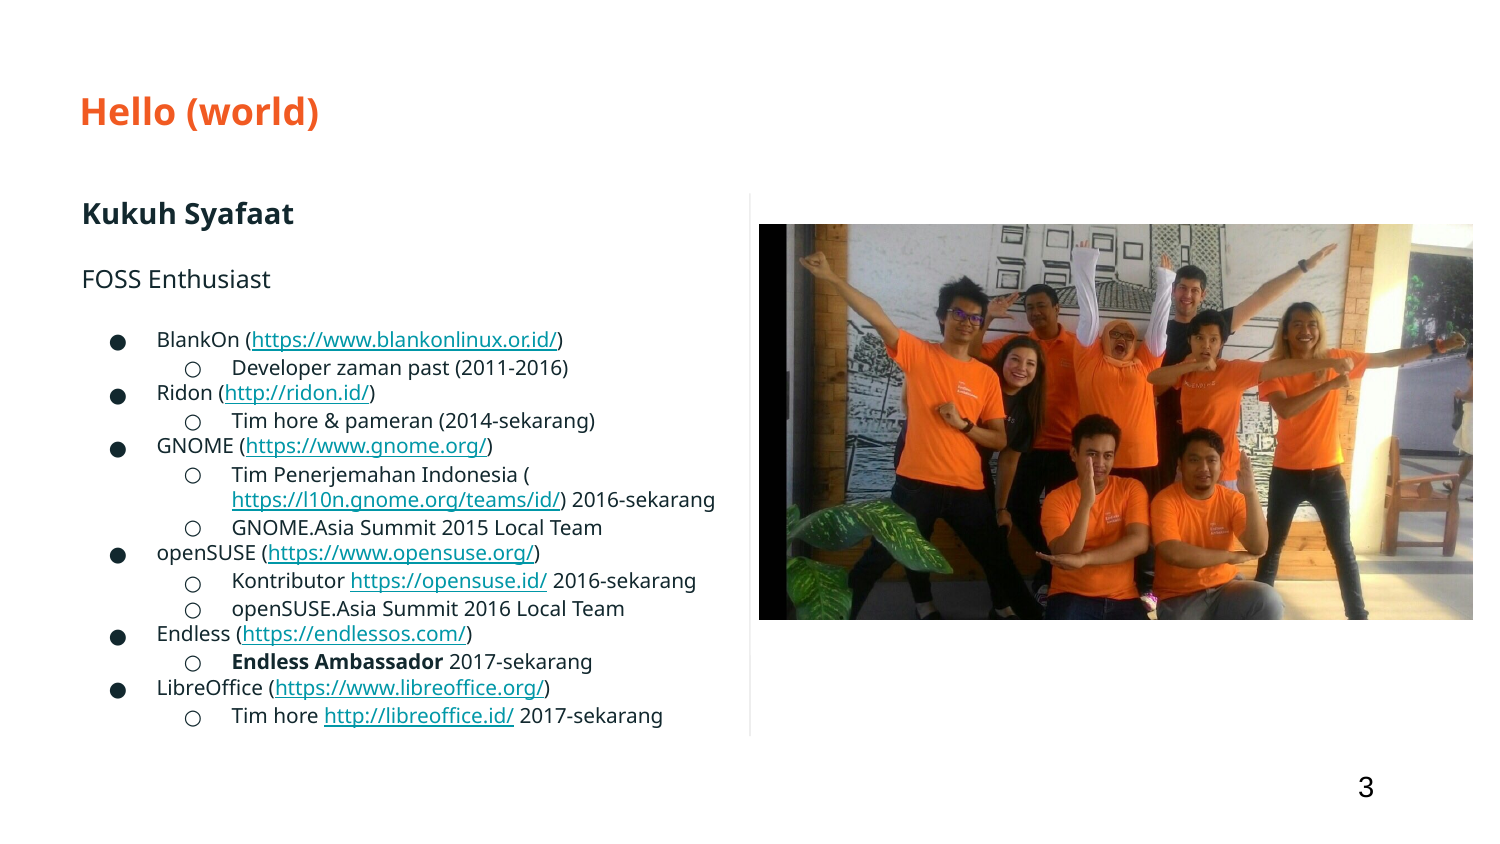

Hello (world)
Kukuh Syafaat
FOSS Enthusiast
BlankOn (https://www.blankonlinux.or.id/)
Developer zaman past (2011-2016)
Ridon (http://ridon.id/)
Tim hore & pameran (2014-sekarang)
GNOME (https://www.gnome.org/)
Tim Penerjemahan Indonesia (https://l10n.gnome.org/teams/id/) 2016-sekarang
GNOME.Asia Summit 2015 Local Team
openSUSE (https://www.opensuse.org/)
Kontributor https://opensuse.id/ 2016-sekarang
openSUSE.Asia Summit 2016 Local Team
Endless (https://endlessos.com/)
Endless Ambassador 2017-sekarang
LibreOffice (https://www.libreoffice.org/)
Tim hore http://libreoffice.id/ 2017-sekarang
#